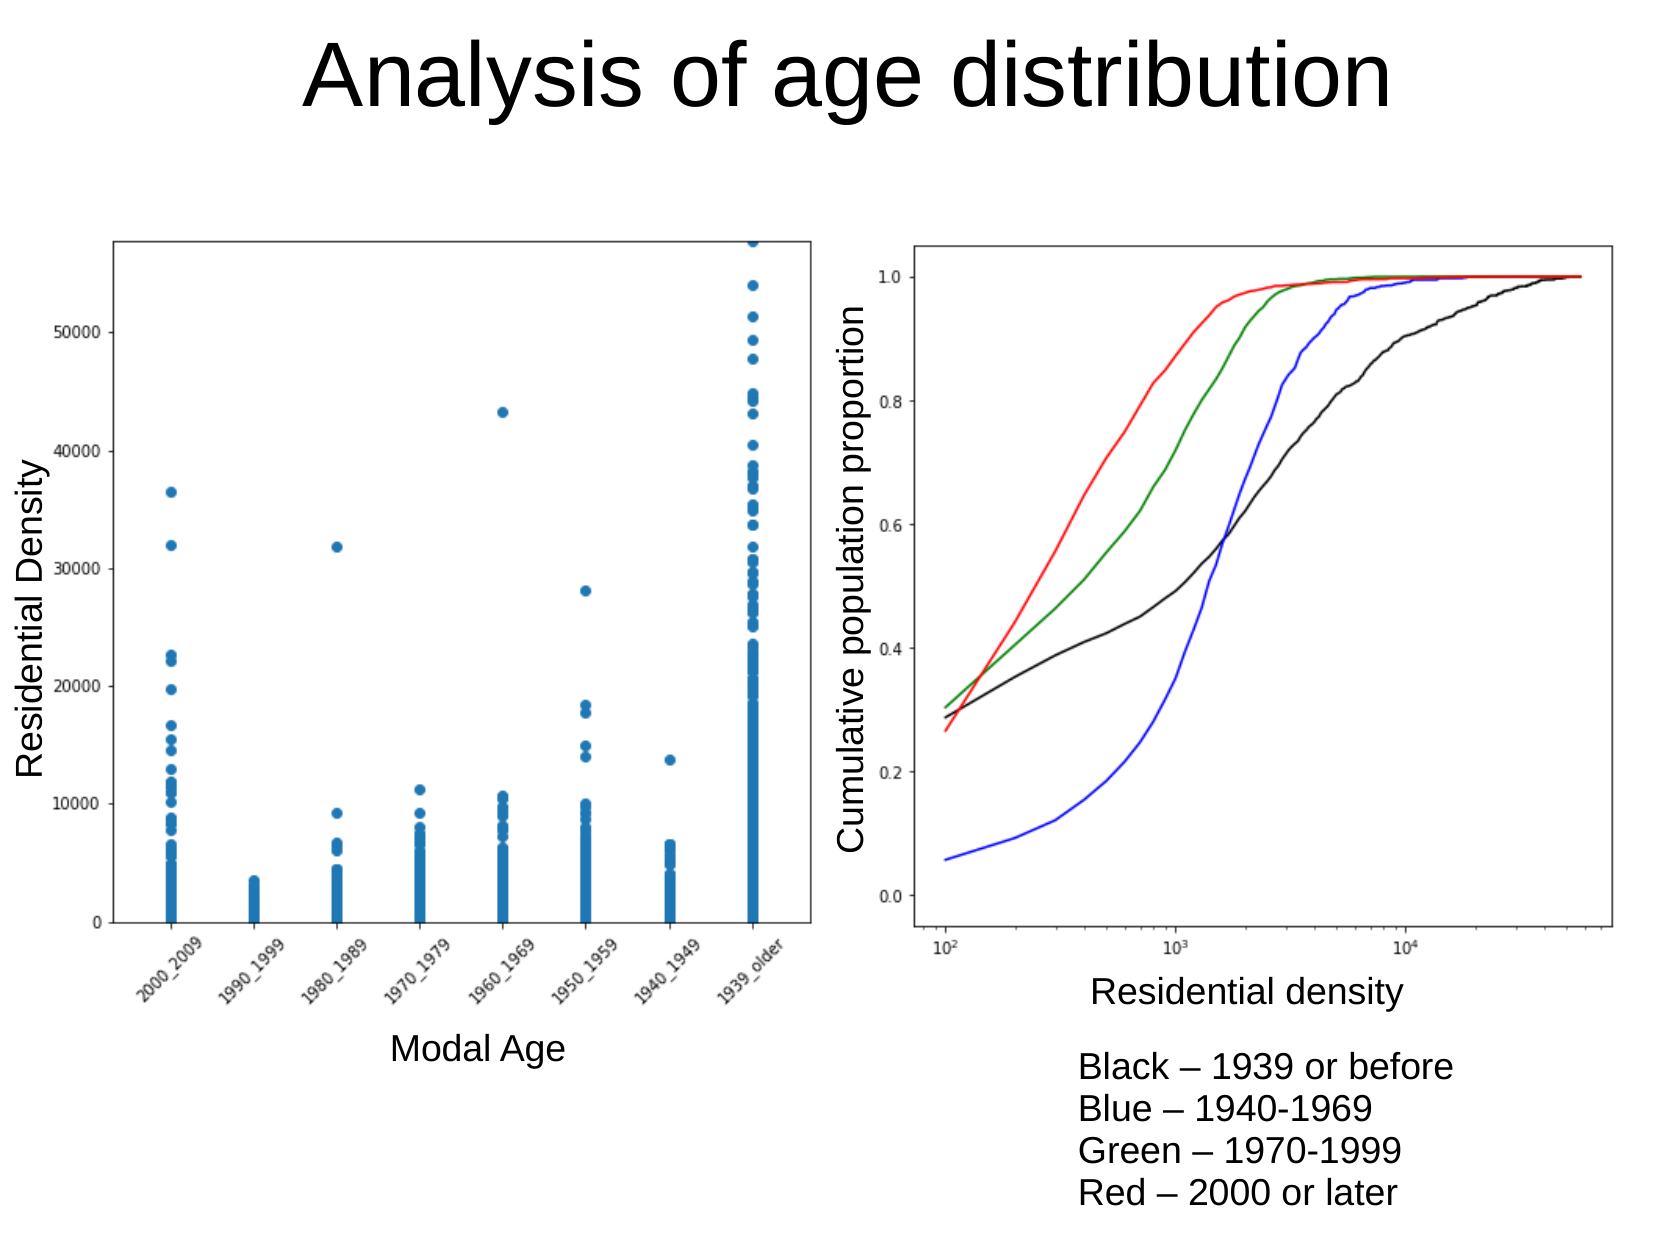

# Analysis of age distribution
Cumulative population proportion
Residential Density
Residential density
Modal Age
Black – 1939 or before
Blue – 1940-1969
Green – 1970-1999
Red – 2000 or later